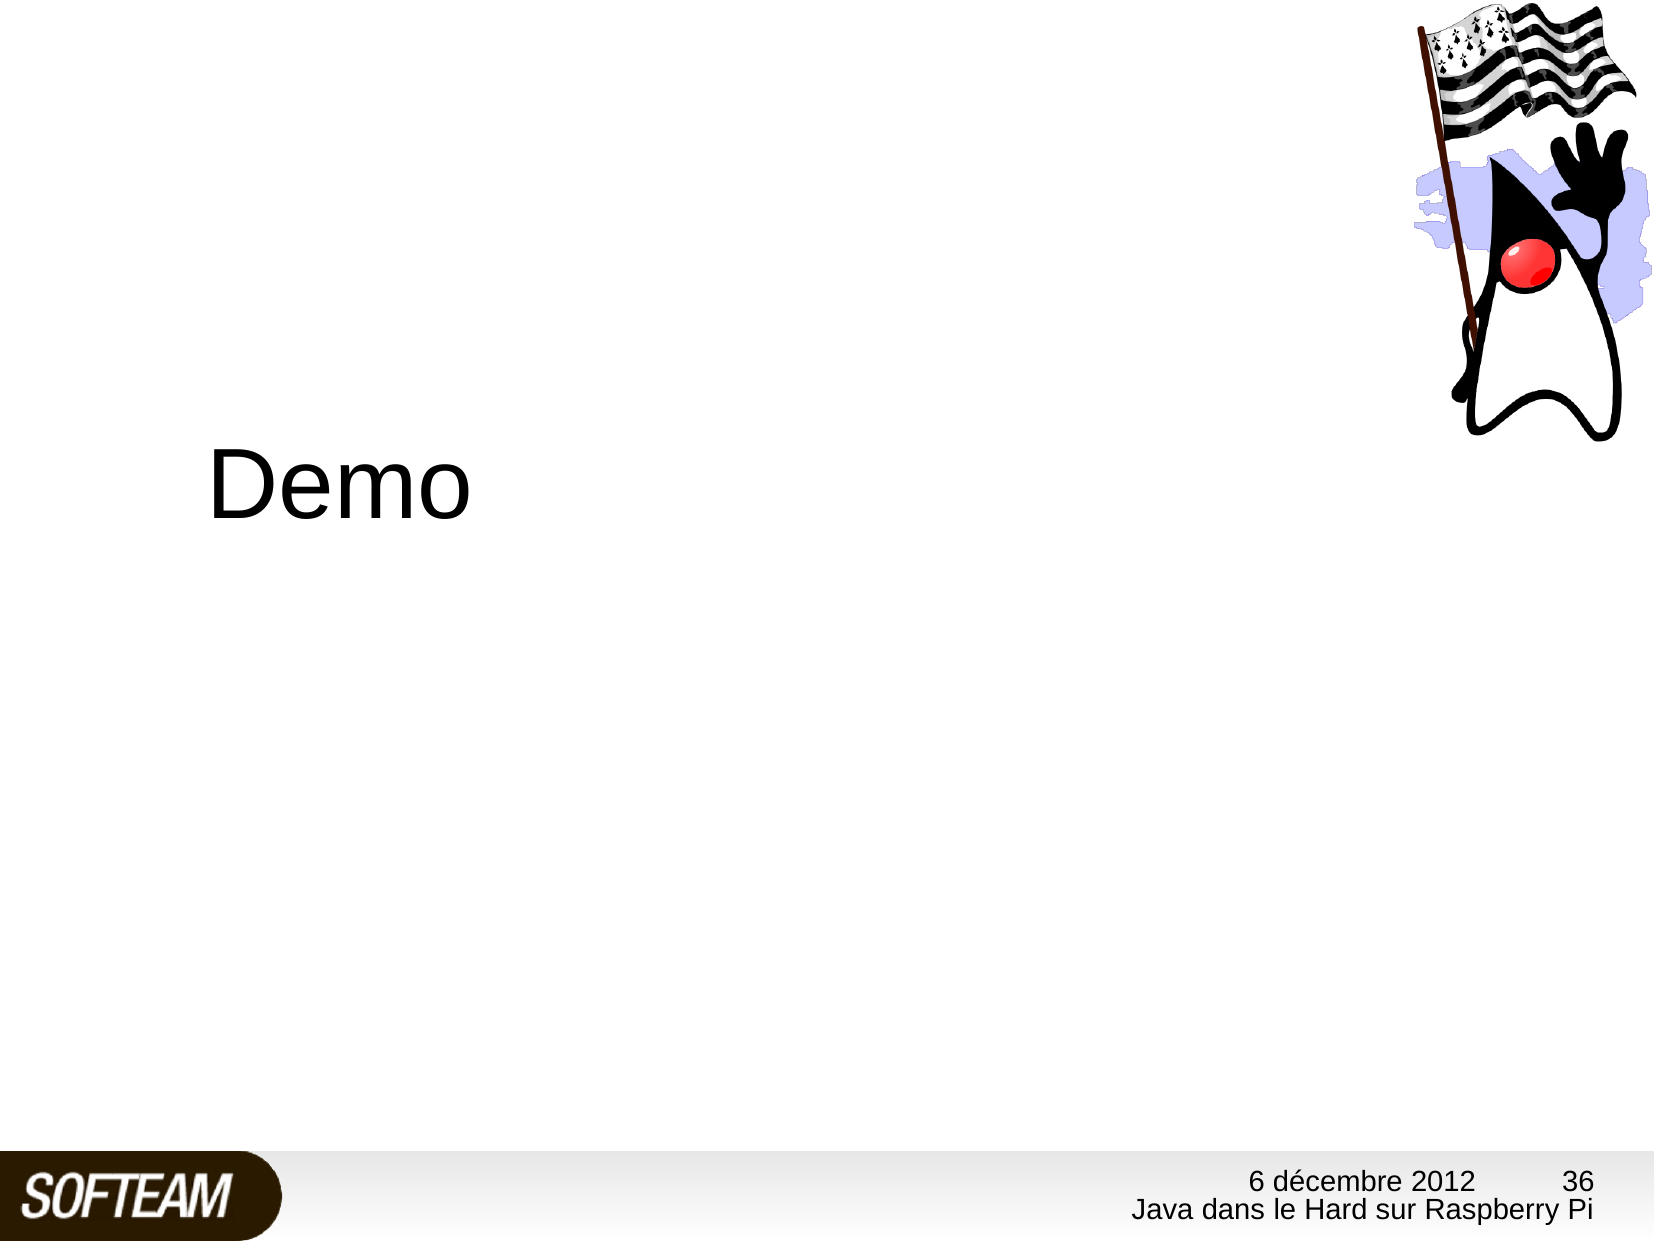

# Demo
14 septembre 2012
36
Beaglebone - JugSummerCamp 2012